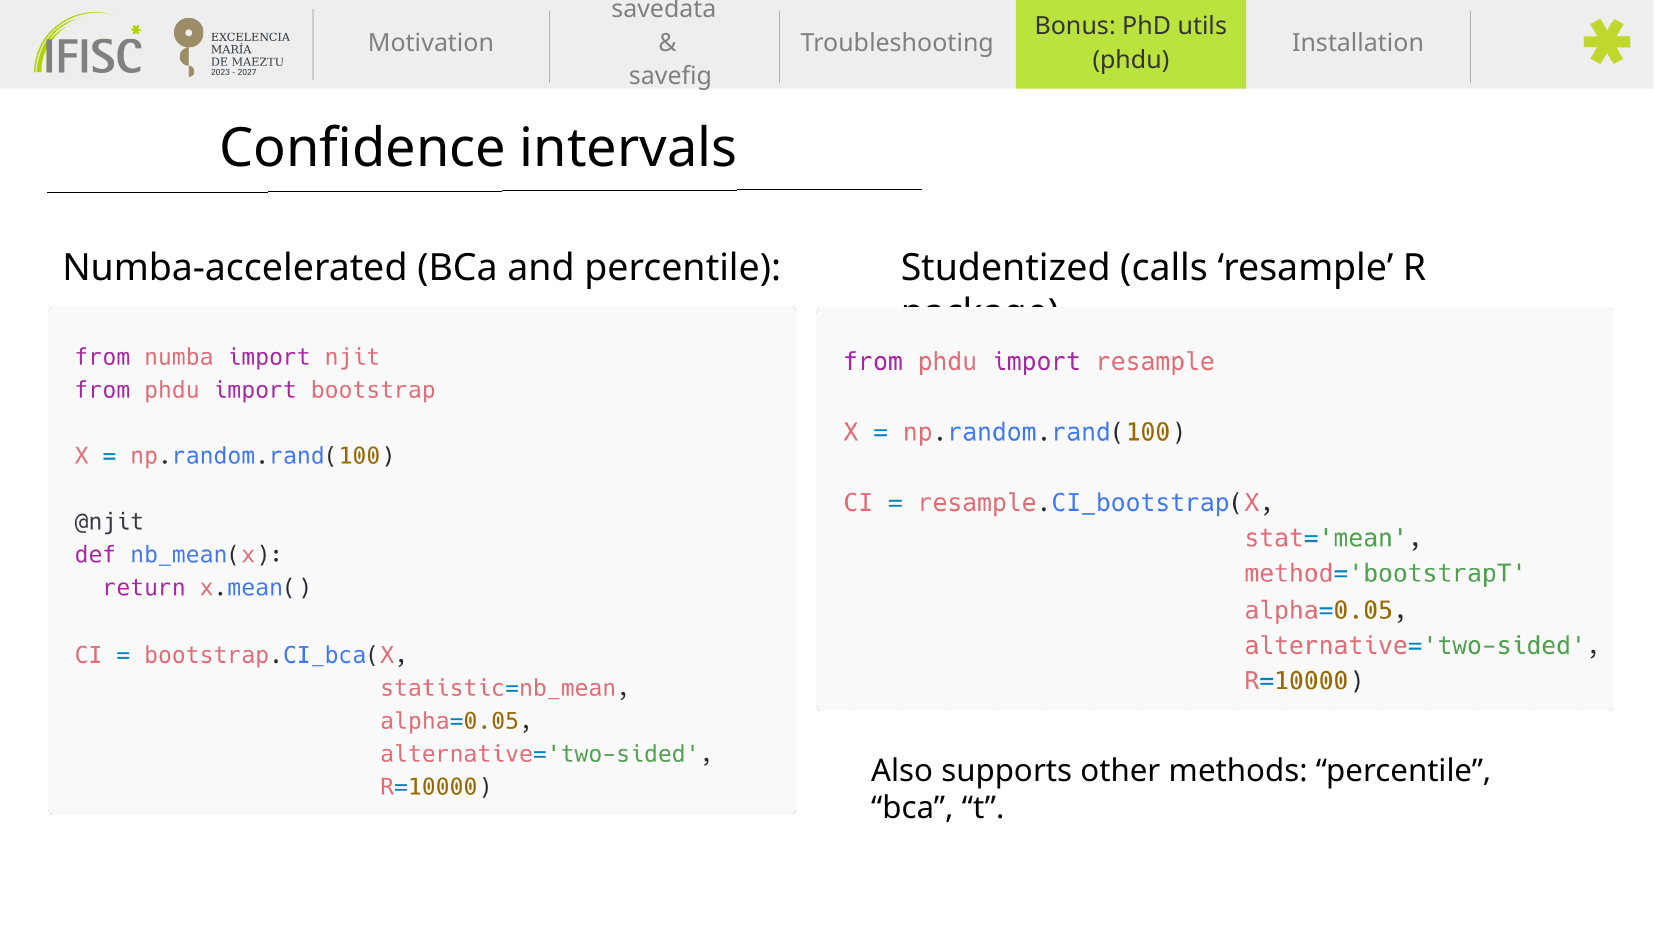

Troubleshooting
savedata
&
 savefig
Bonus: PhD utils (phdu)
Motivation
Installation
Confidence intervals
Numba-accelerated (BCa and percentile):
Studentized (calls ‘resample’ R package)
Also supports other methods: “percentile”, “bca”, “t”.